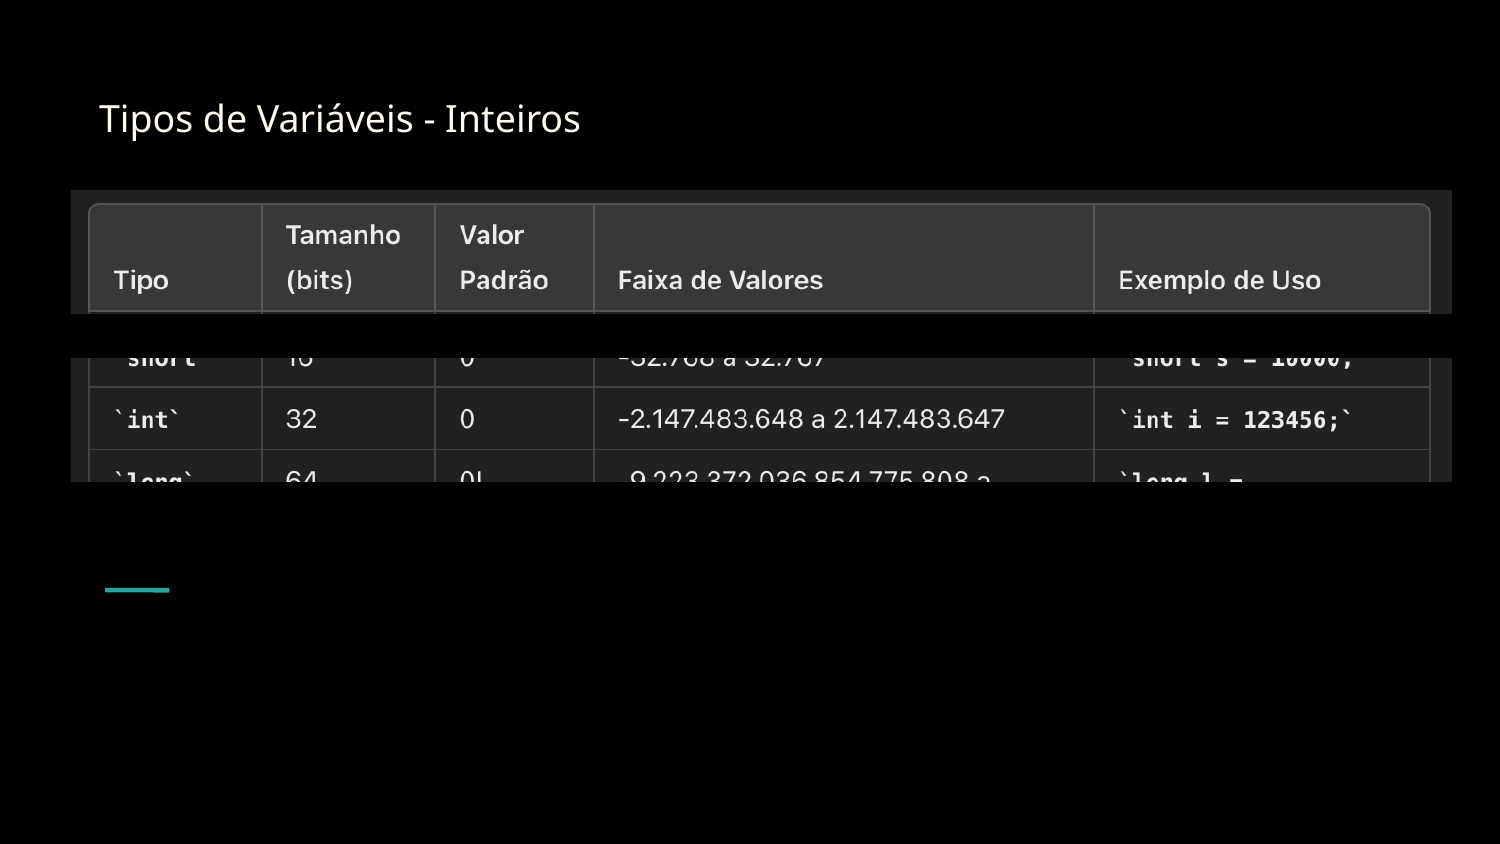

# Tipos de Variáveis - Inteiros
int: O tipo de dado inteiro mais comum usado em Java. Representa números inteiros na faixa de -2.147.483.648 a 2.147.483.647.